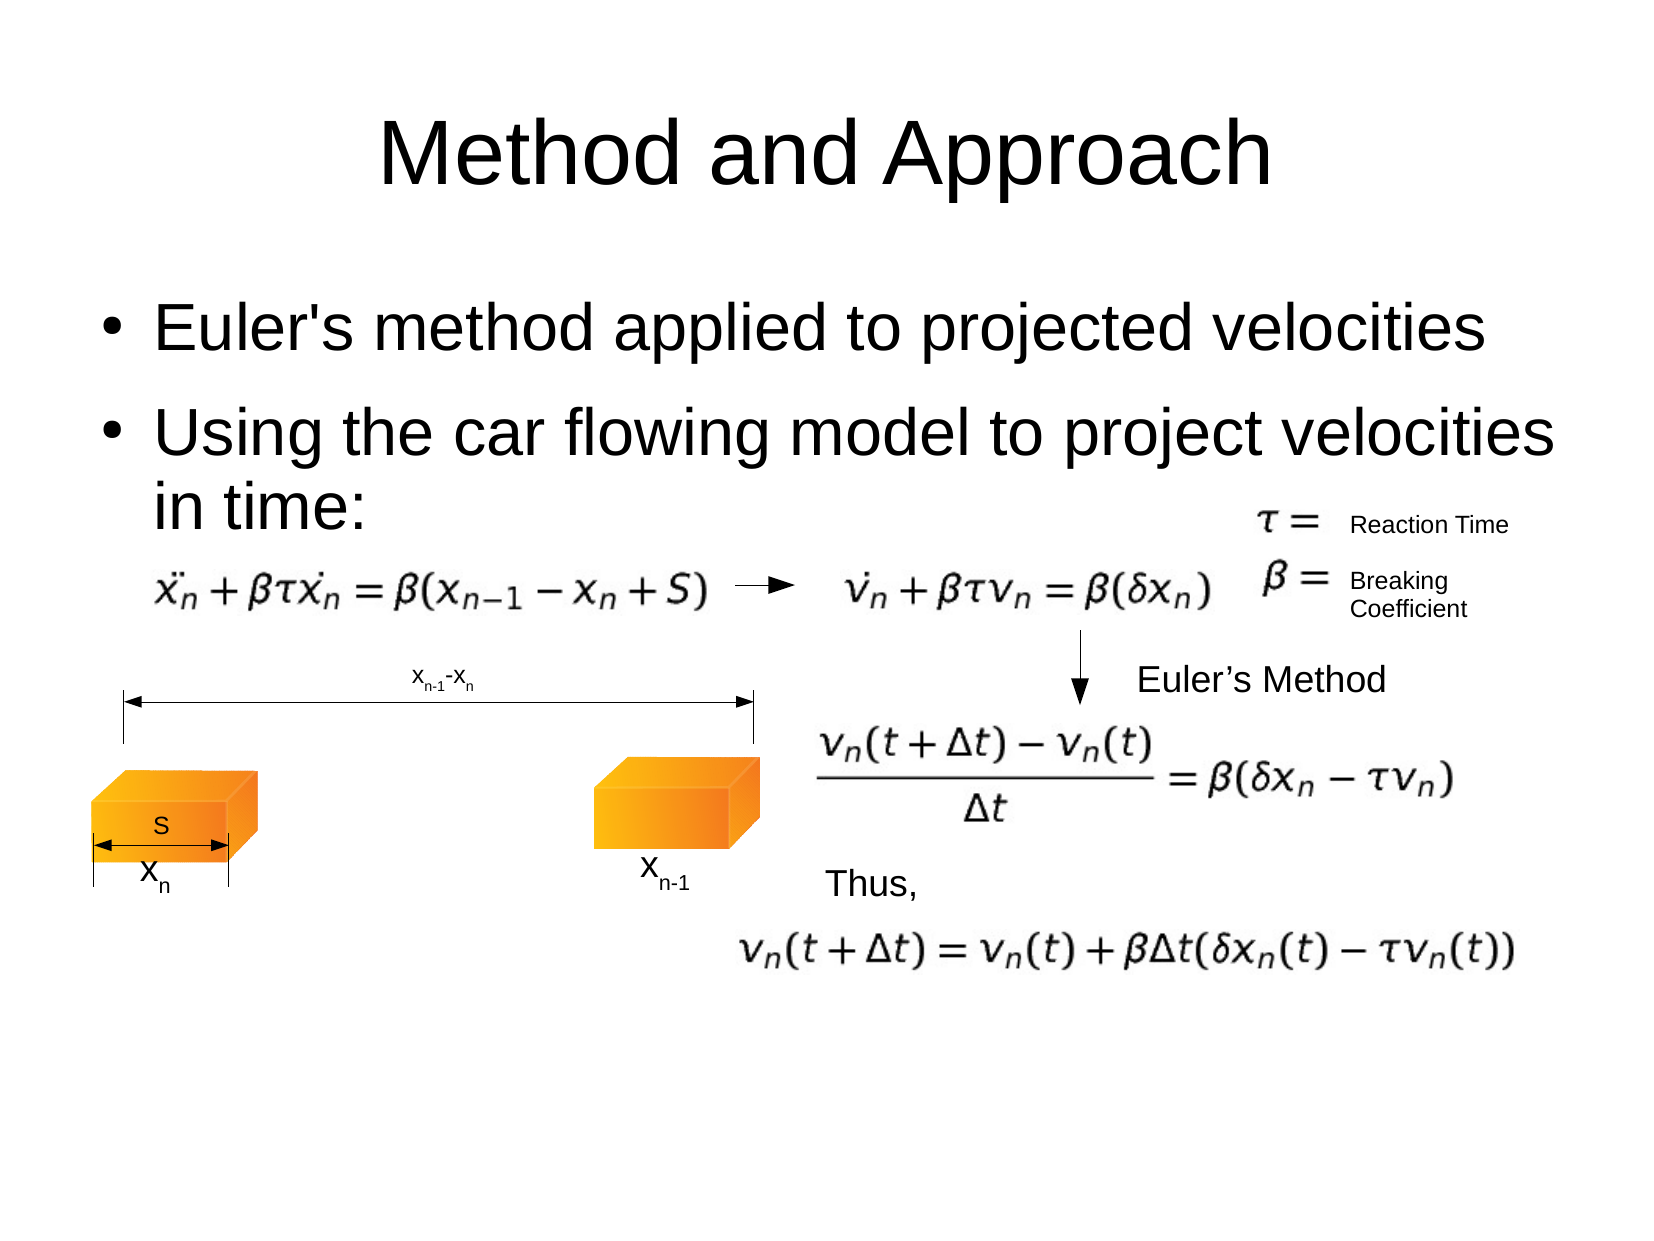

# Method and Approach
Euler's method applied to projected velocities
Using the car flowing model to project velocities in time:
Reaction Time
Breaking Coefficient
Euler’s Method
xn-1
xn
Thus,